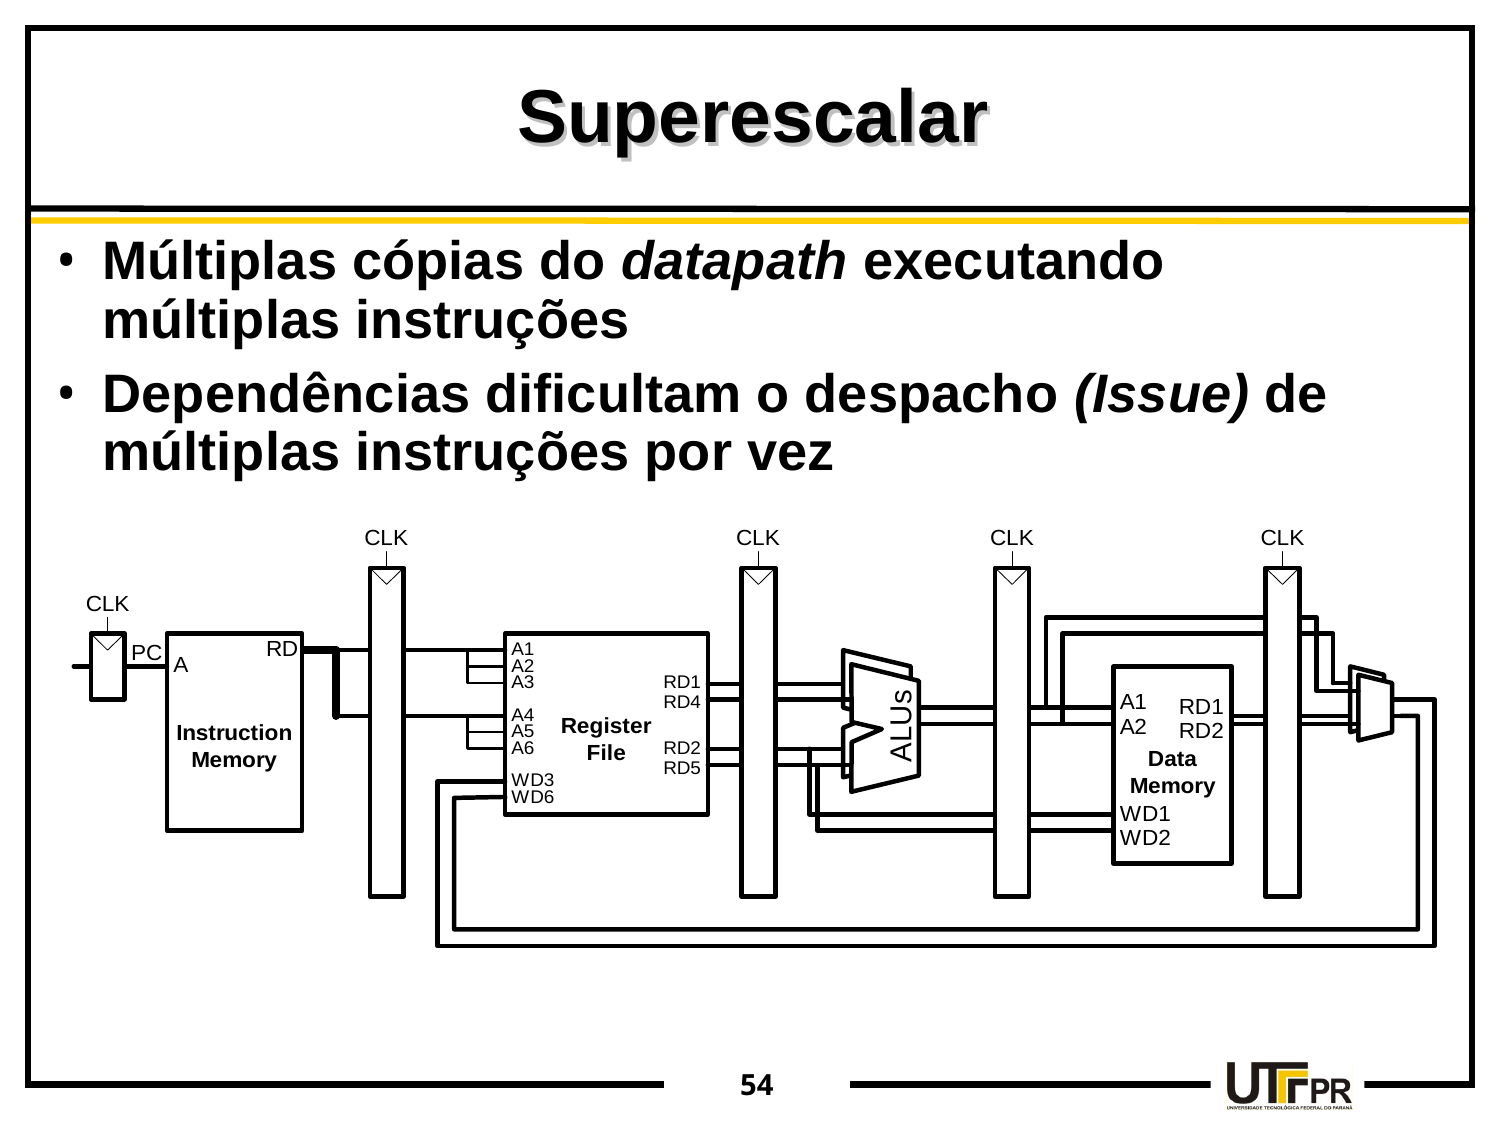

# Superescalar
Múltiplas cópias do datapath executando múltiplas instruções
Dependências dificultam o despacho (Issue) de múltiplas instruções por vez